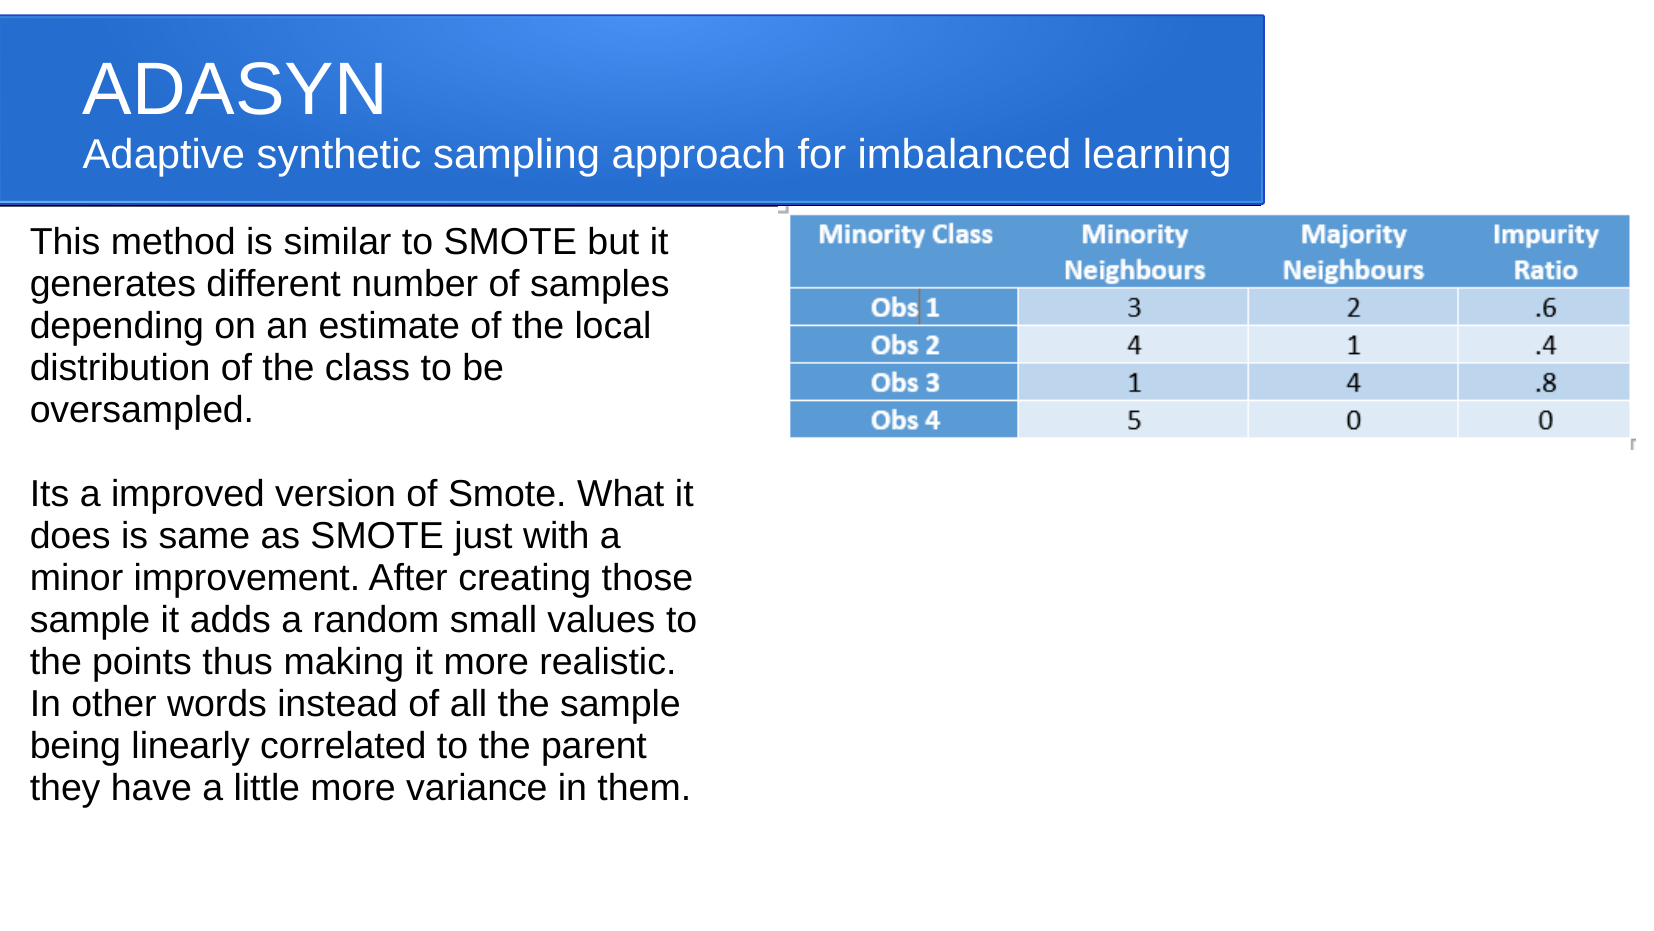

# ADASYN Adaptive synthetic sampling approach for imbalanced learning
This method is similar to SMOTE but it generates different number of samples depending on an estimate of the local distribution of the class to be oversampled.
Its a improved version of Smote. What it does is same as SMOTE just with a minor improvement. After creating those sample it adds a random small values to the points thus making it more realistic. In other words instead of all the sample being linearly correlated to the parent they have a little more variance in them.